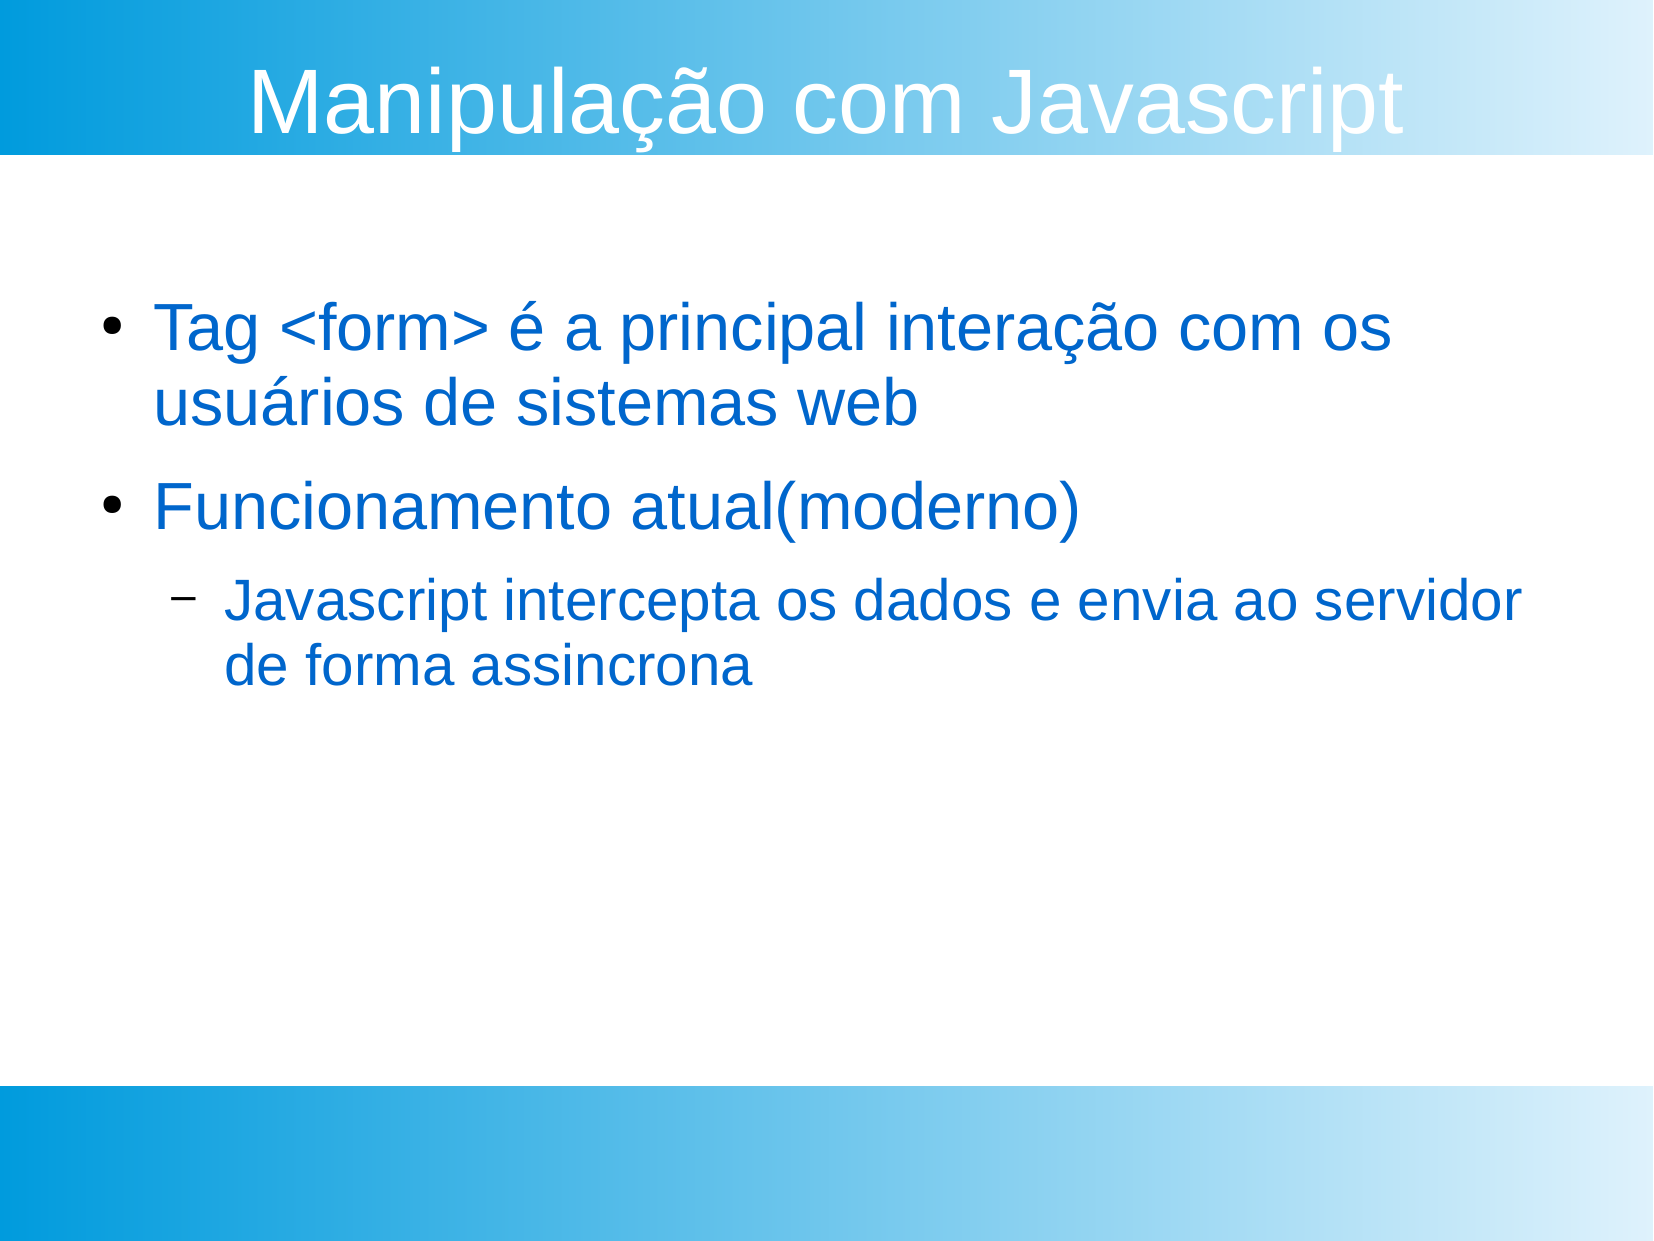

# Manipulação com Javascript
Tag <form> é a principal interação com os usuários de sistemas web
Funcionamento atual(moderno)
Javascript intercepta os dados e envia ao servidor de forma assincrona